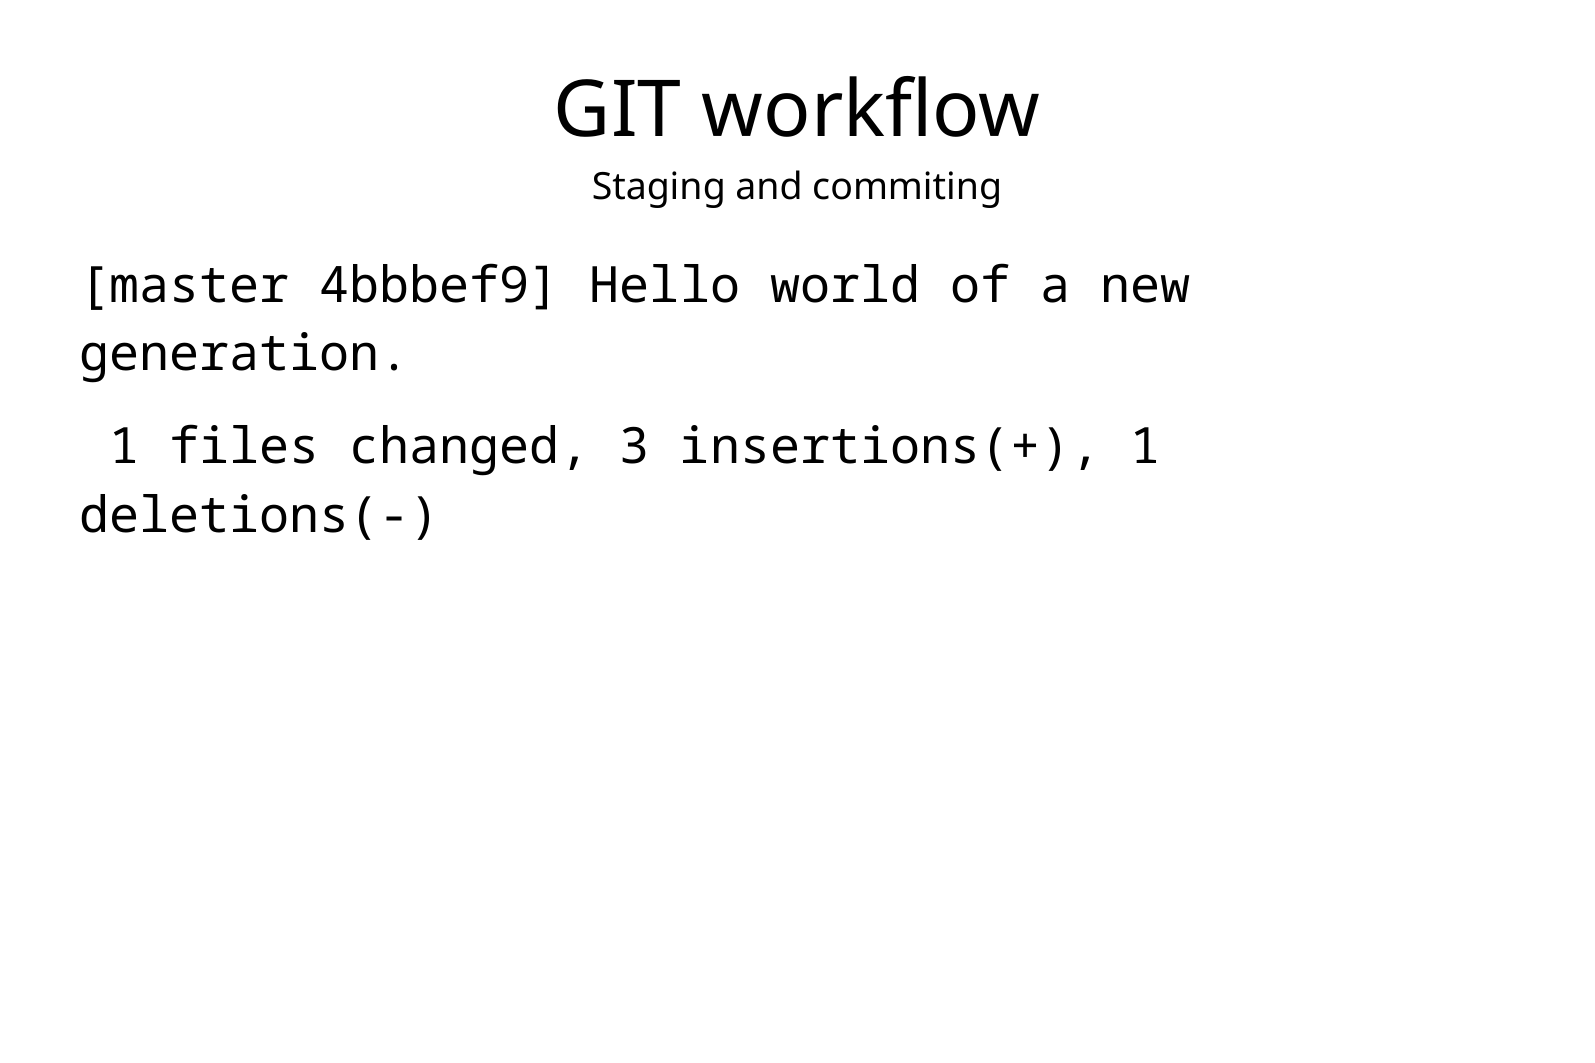

# GIT workflow Staging and commiting
[master 4bbbef9] Hello world of a new generation.
 1 files changed, 3 insertions(+), 1 deletions(-)